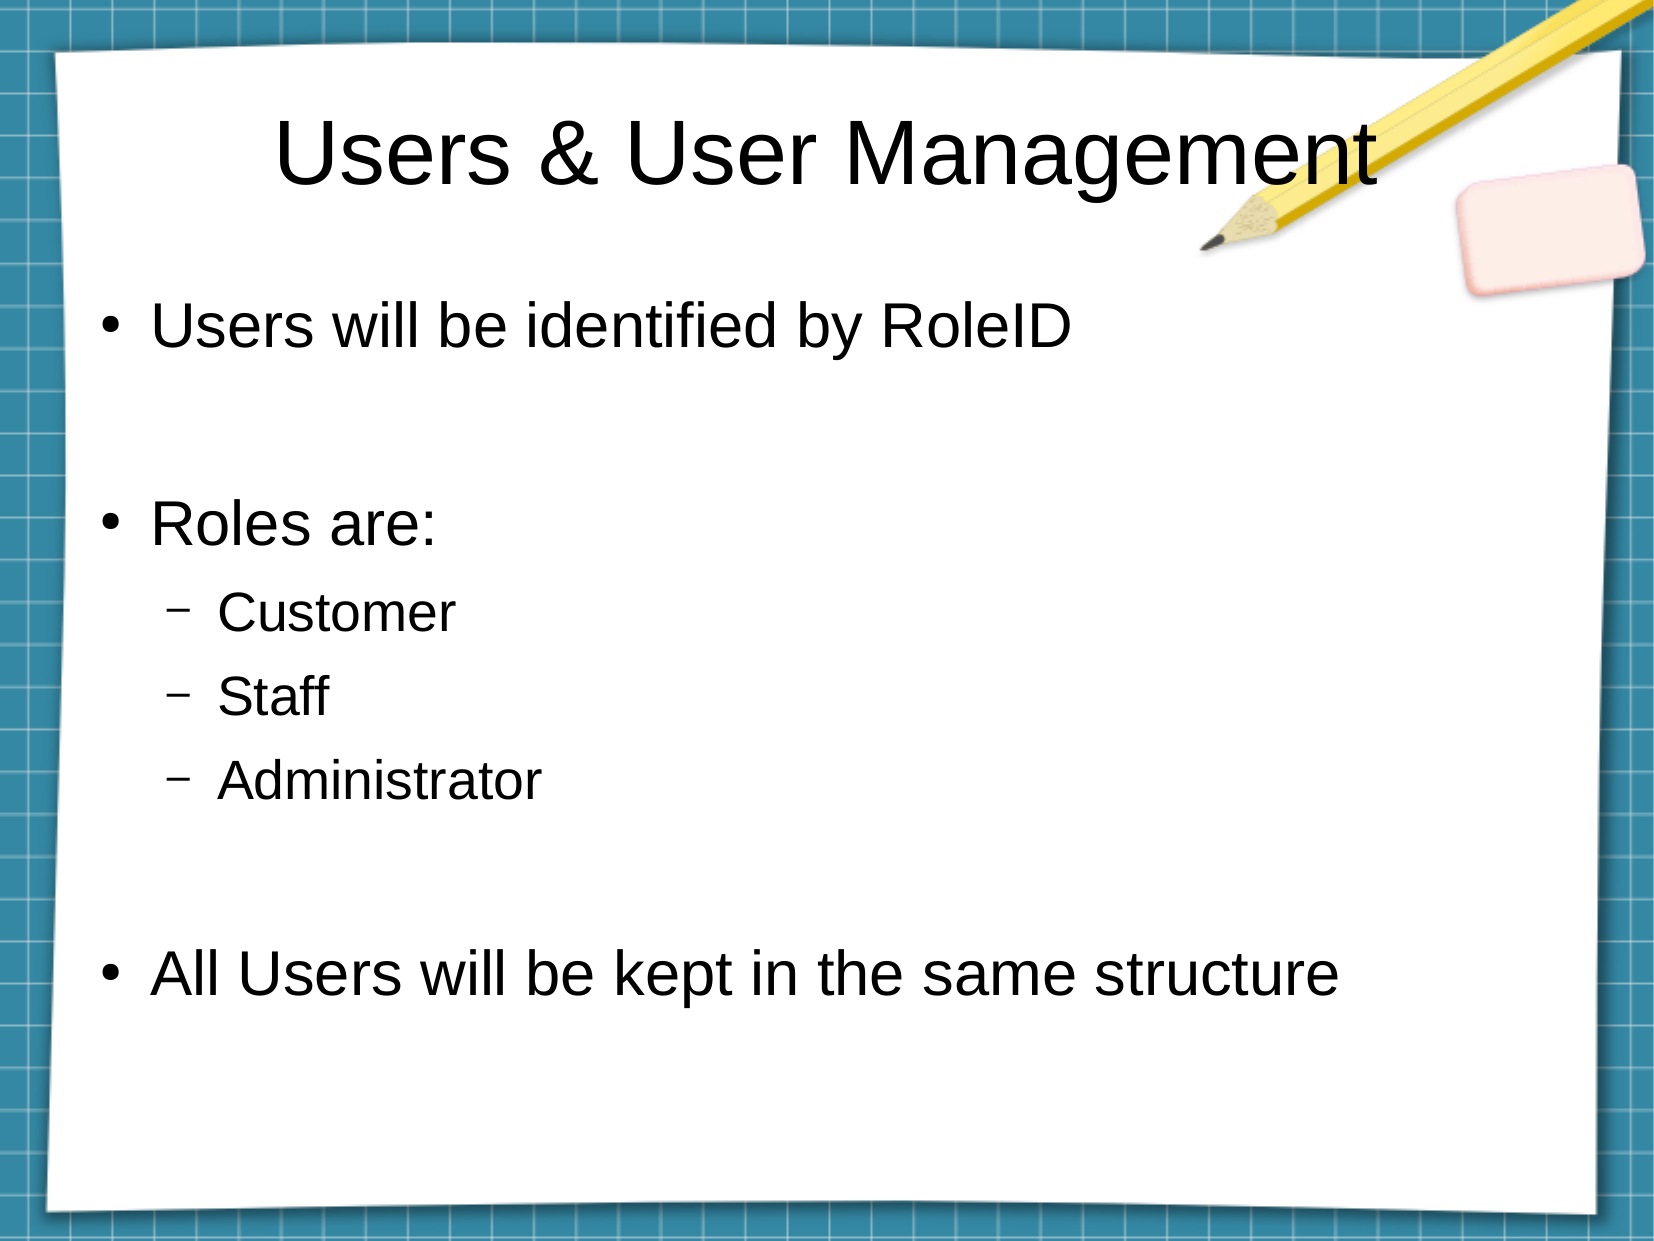

# Users & User Management
Users will be identified by RoleID
Roles are:
Customer
Staff
Administrator
All Users will be kept in the same structure